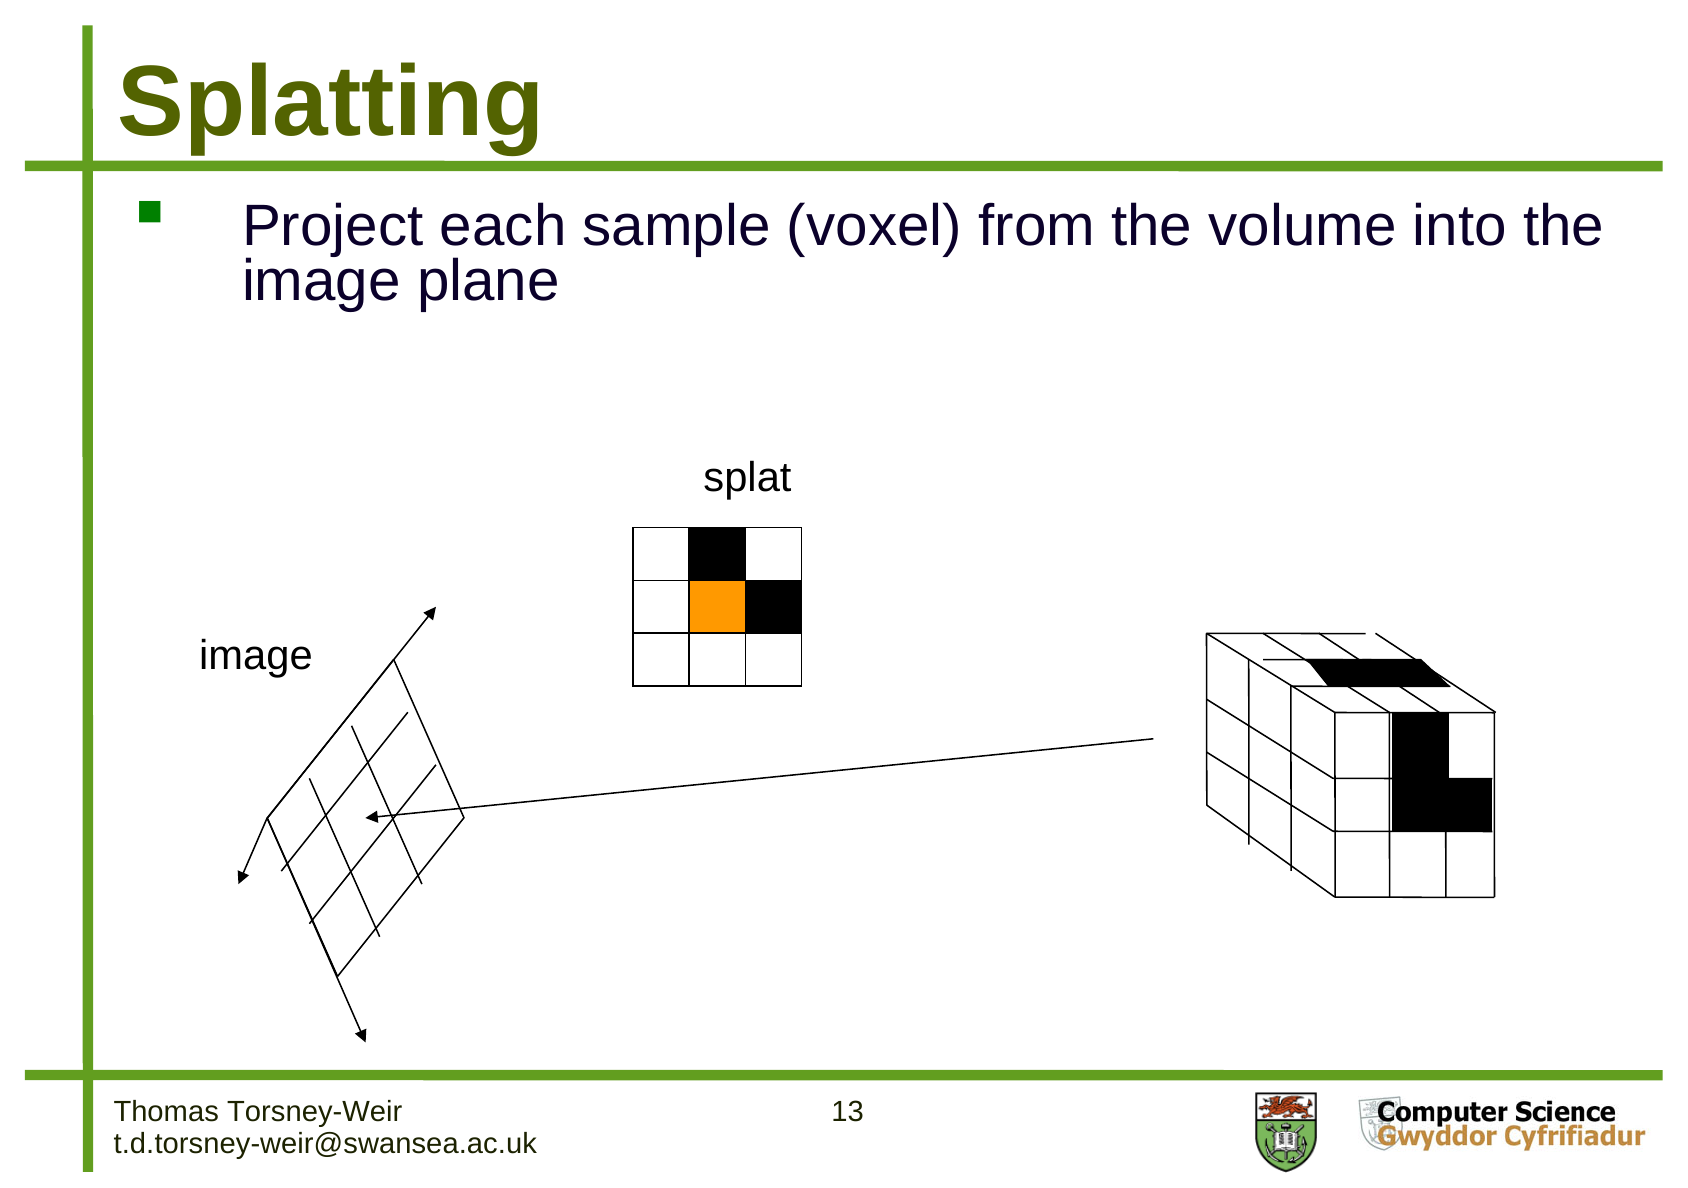

# Splatting
Project each sample (voxel) from the volume into the image plane
splat
image